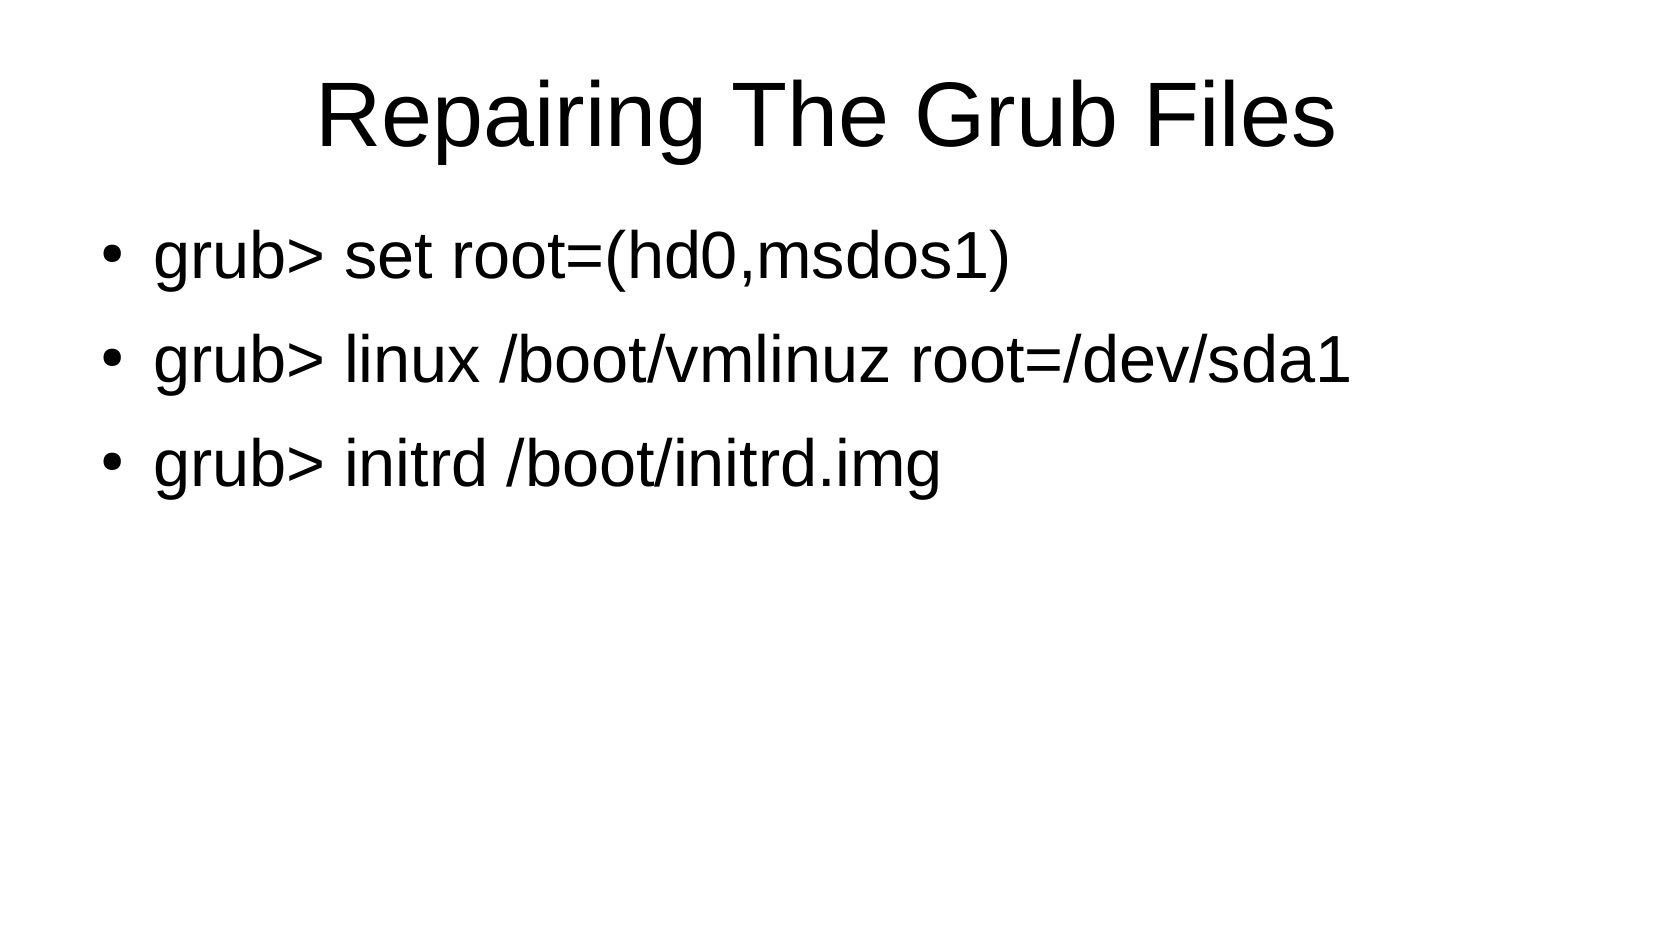

# Repairing The Grub Files
grub> set root=(hd0,msdos1)
grub> linux /boot/vmlinuz root=/dev/sda1
grub> initrd /boot/initrd.img